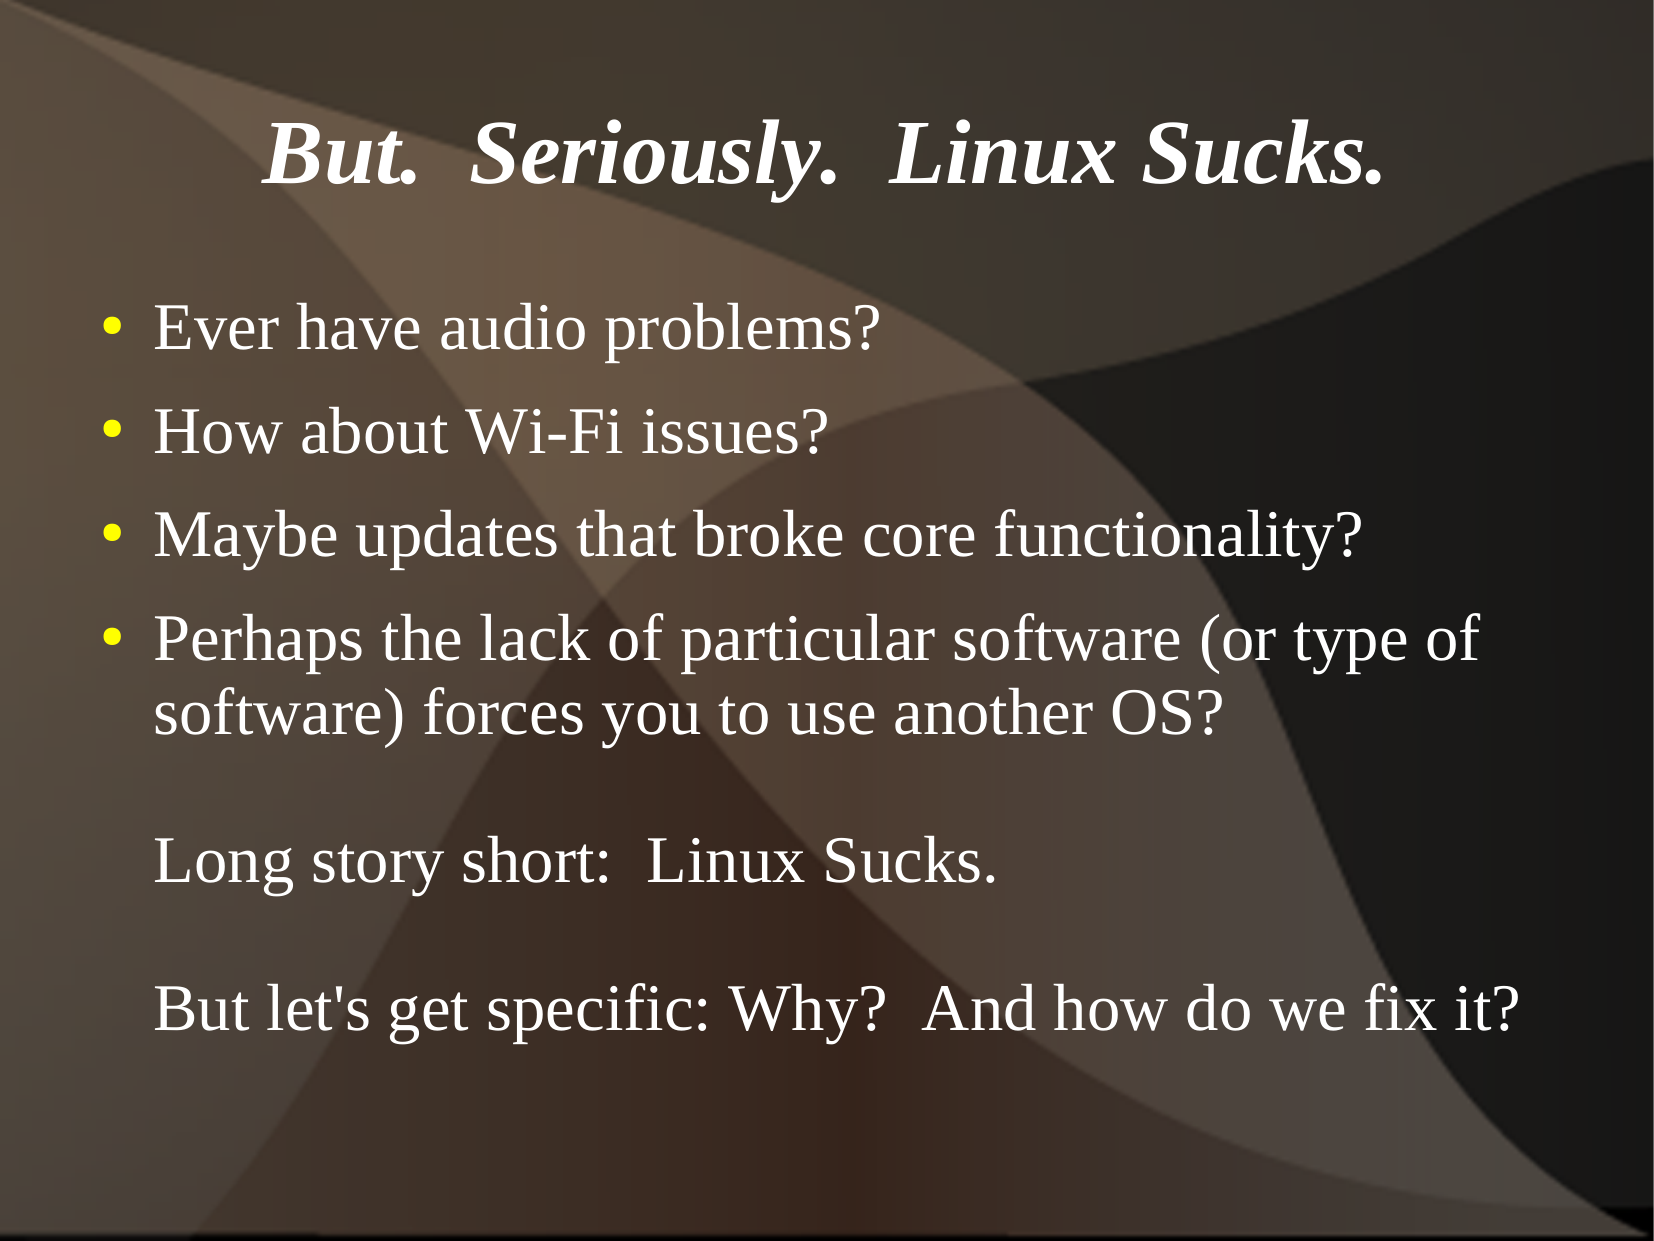

# But. Seriously. Linux Sucks.
Ever have audio problems?
How about Wi-Fi issues?
Maybe updates that broke core functionality?
Perhaps the lack of particular software (or type of software) forces you to use another OS?
Long story short: Linux Sucks.
But let's get specific: Why? And how do we fix it?